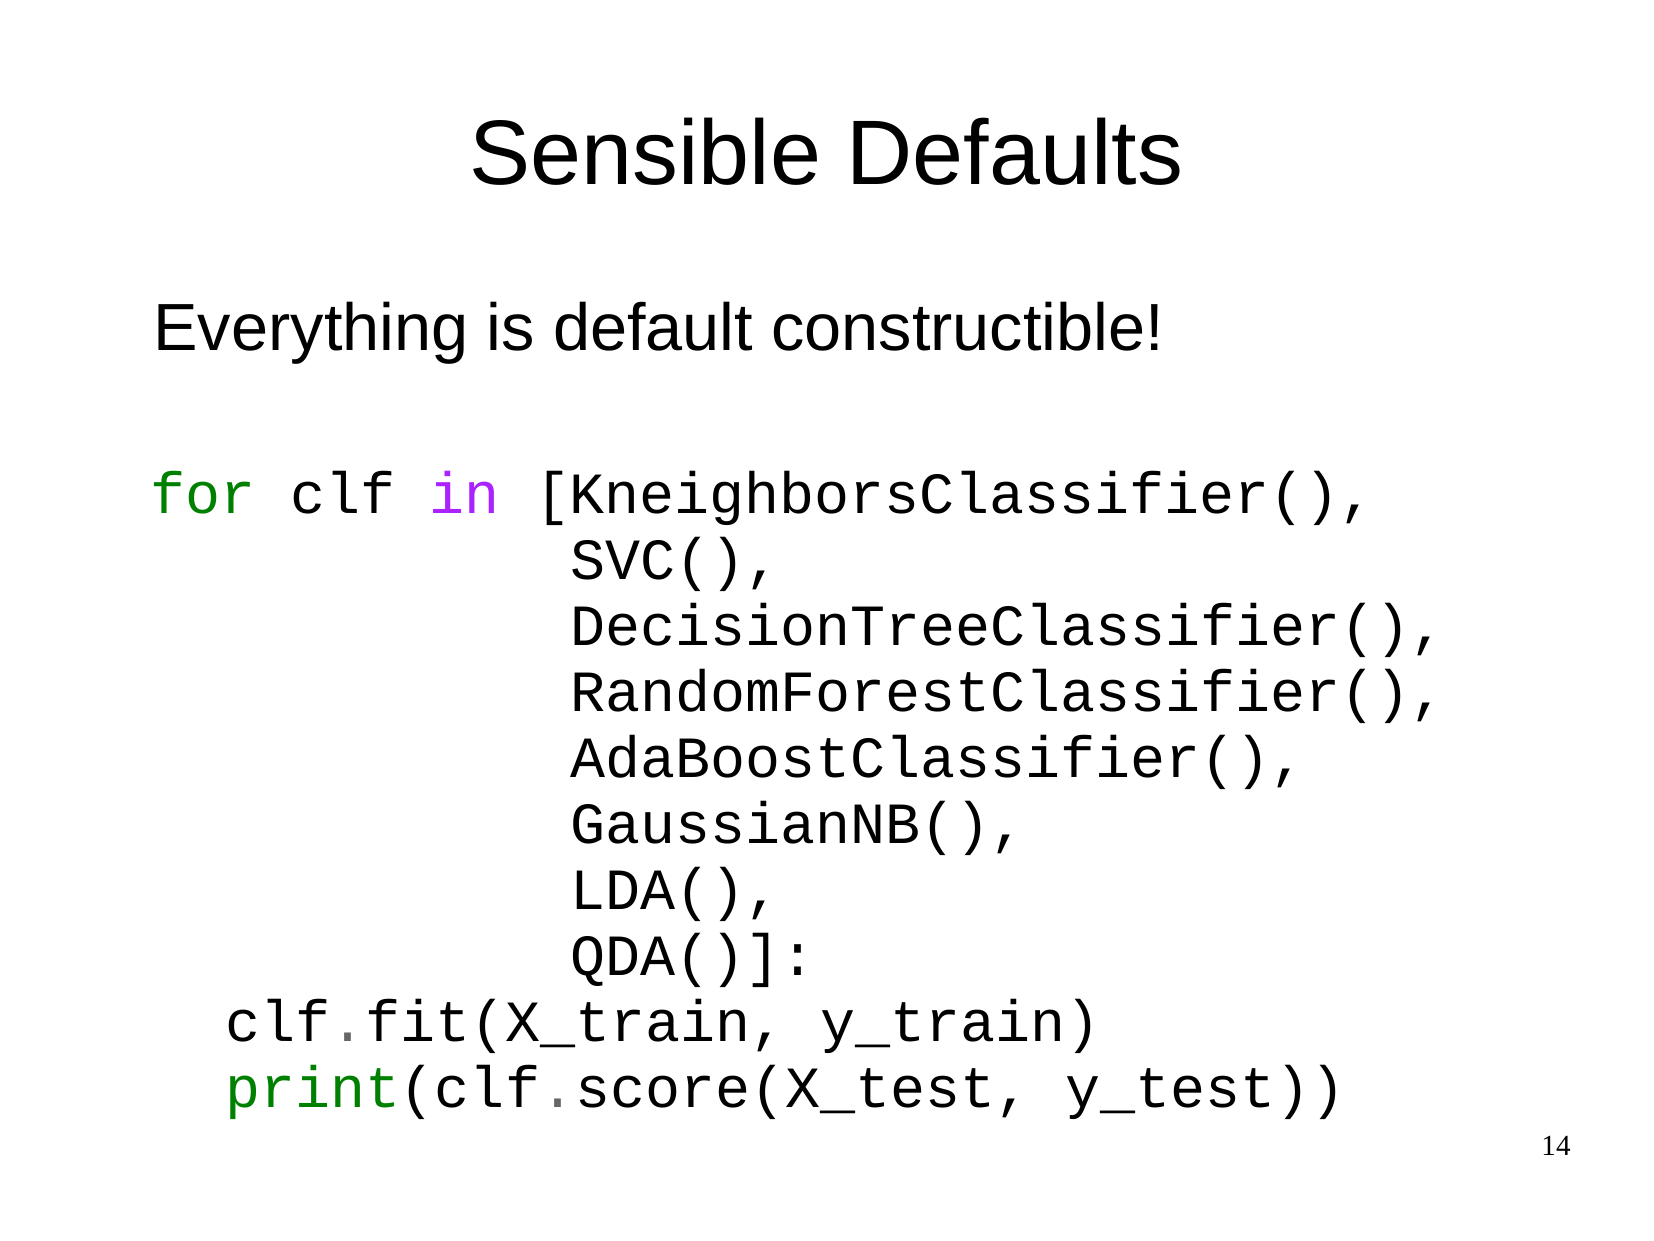

# Sensible Defaults
Everything is default constructible!
for clf in [KneighborsClassifier(),
 SVC(),
 DecisionTreeClassifier(),
 RandomForestClassifier(),
 AdaBoostClassifier(),
 GaussianNB(),
 LDA(),
 QDA()]:
	clf.fit(X_train, y_train)
	print(clf.score(X_test, y_test))
14